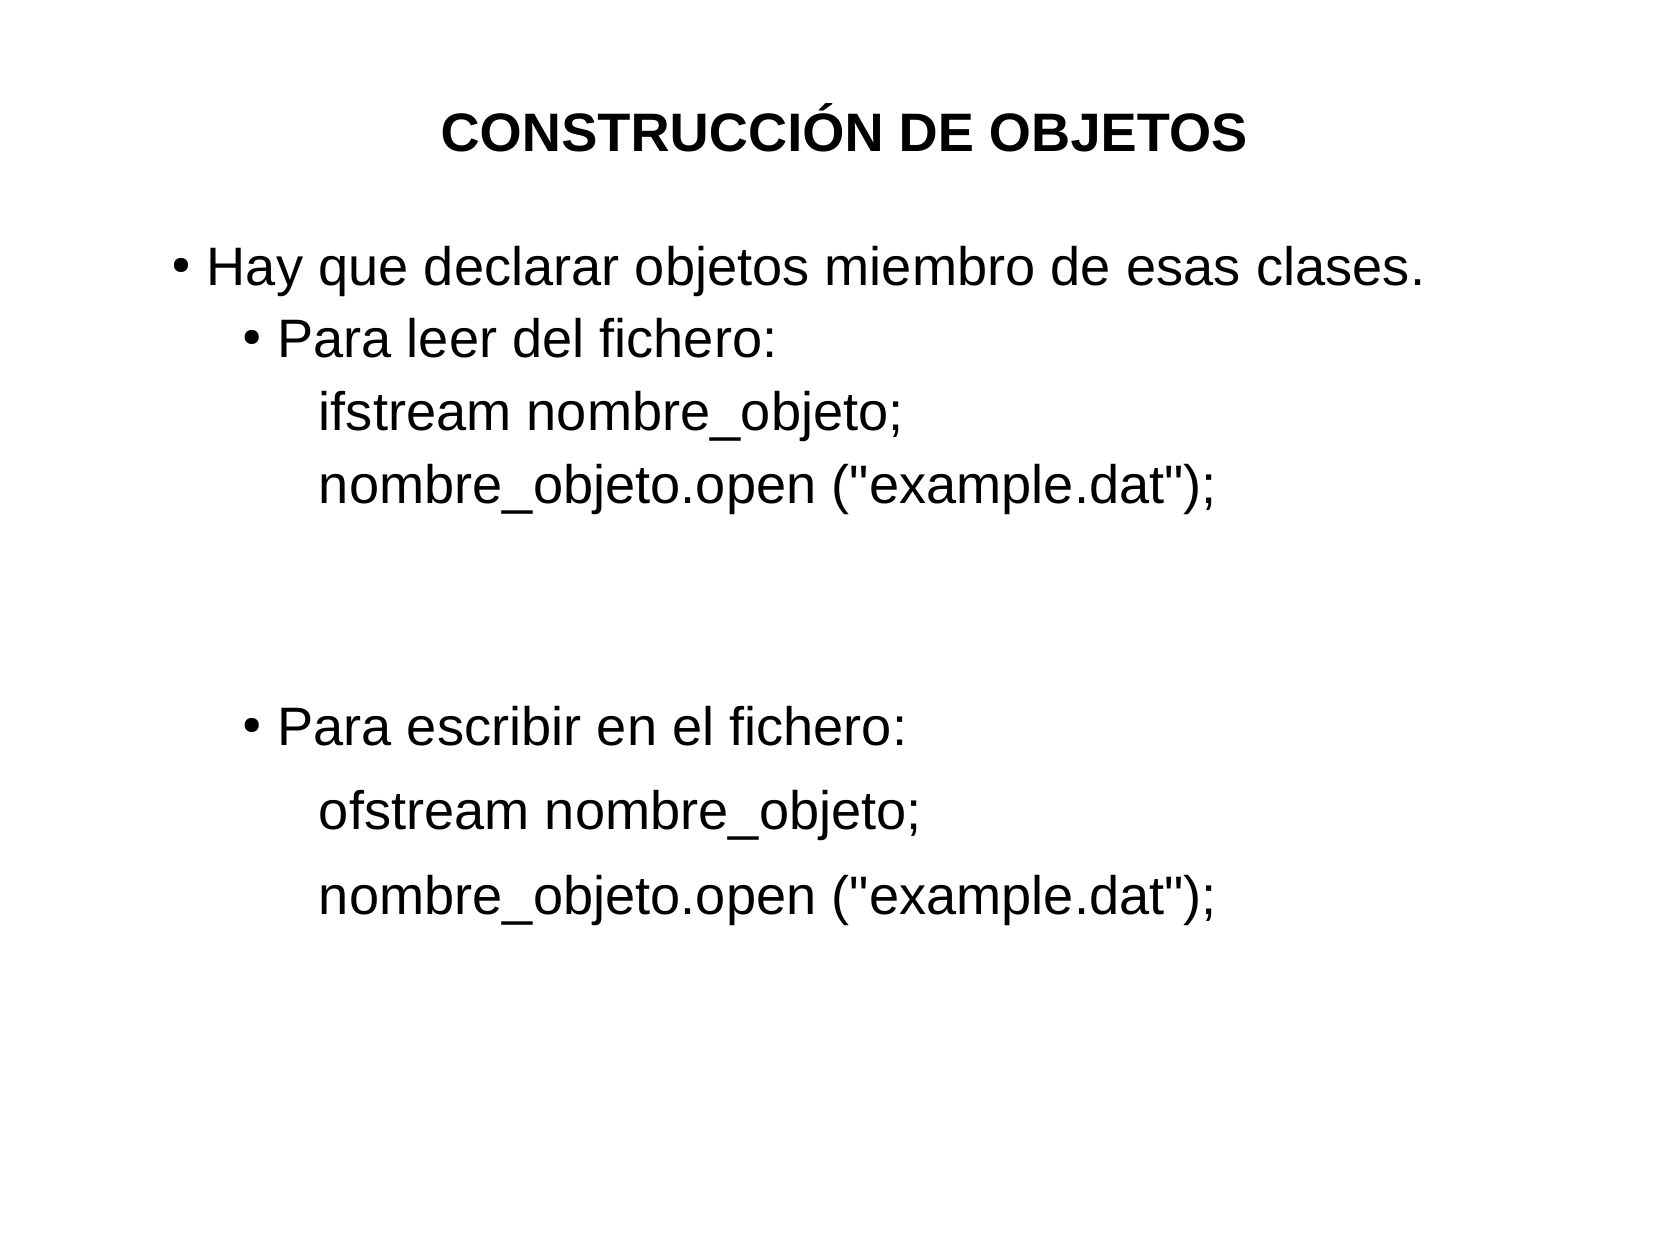

# CONSTRUCCIÓN DE OBJETOS
Hay que declarar objetos miembro de esas clases.
Para leer del fichero:
		ifstream nombre_objeto;
		nombre_objeto.open ("example.dat");
Para escribir en el fichero:
		ofstream nombre_objeto;
		nombre_objeto.open ("example.dat");